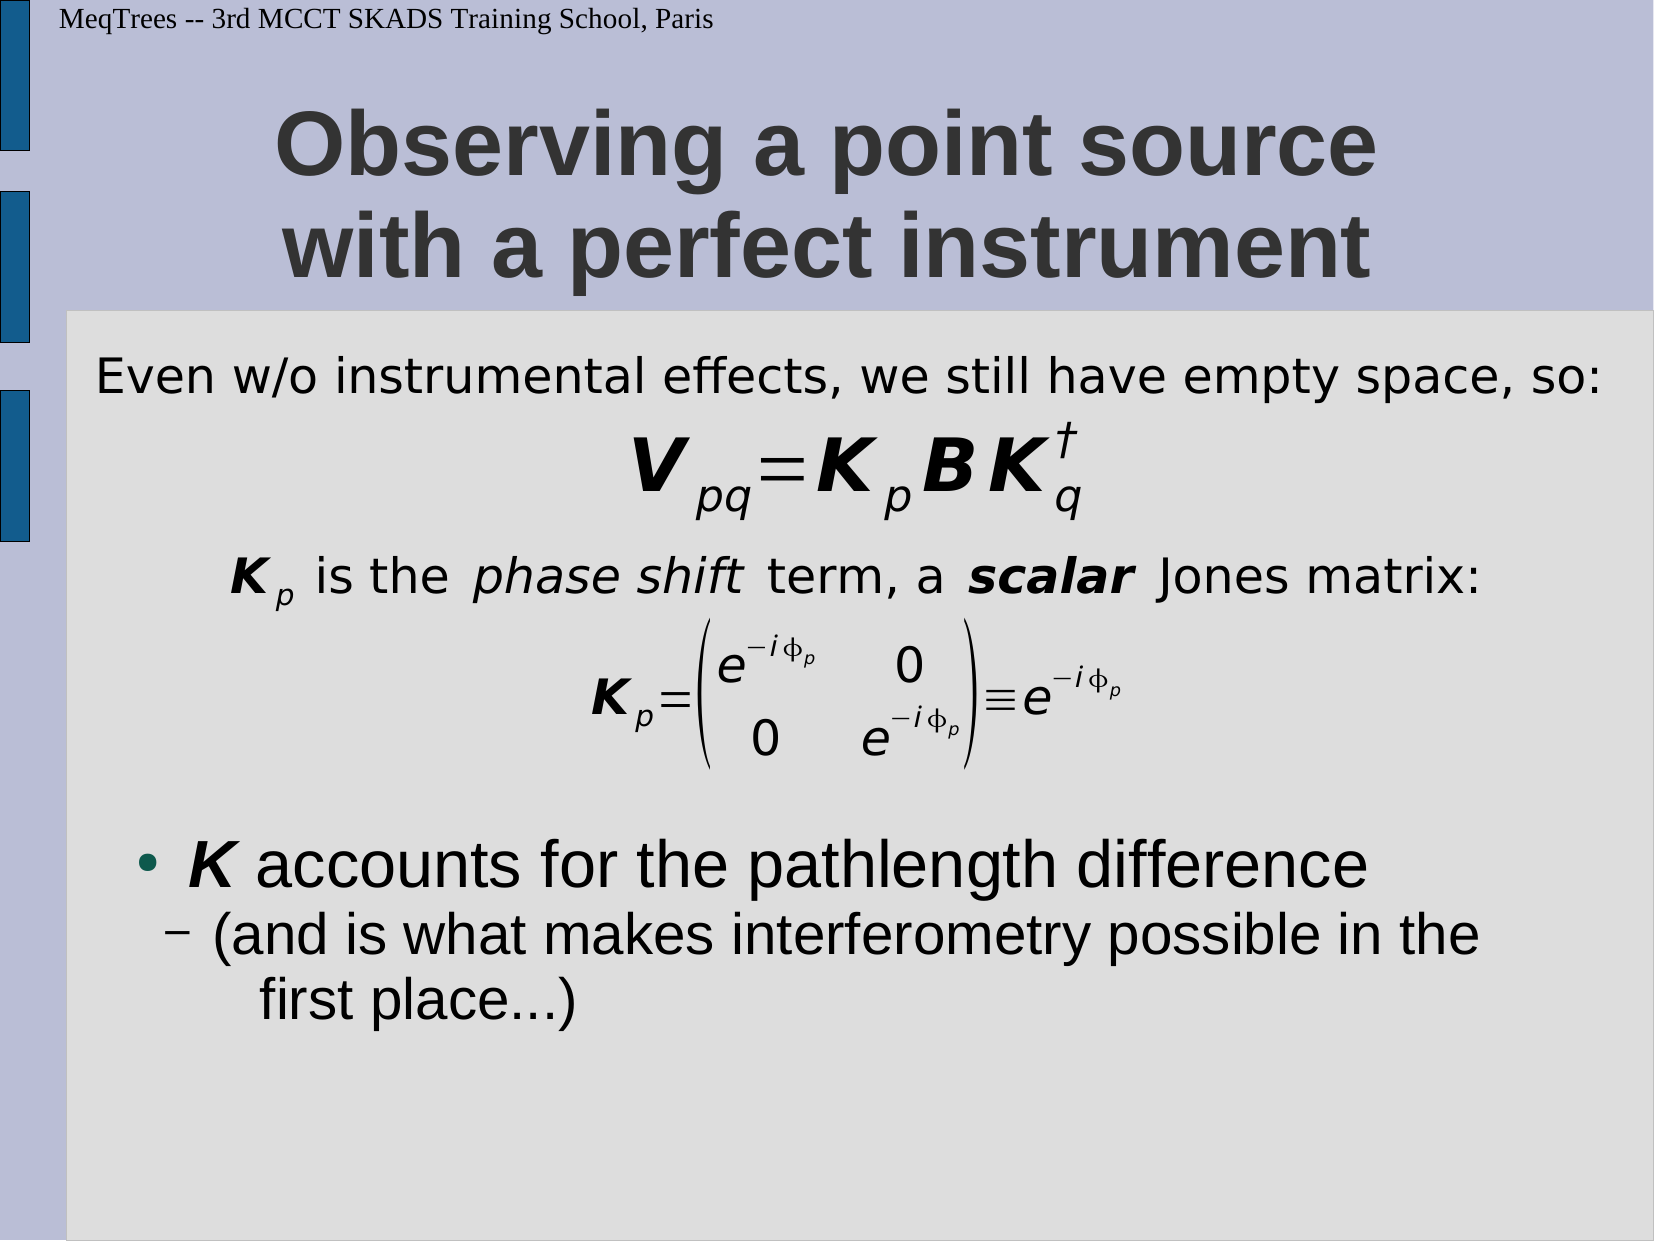

MeqTrees -- 3rd MCCT SKADS Training School, Paris
# Observing a point source with a perfect instrument
K accounts for the pathlength difference
(and is what makes interferometry possible in the first place...)